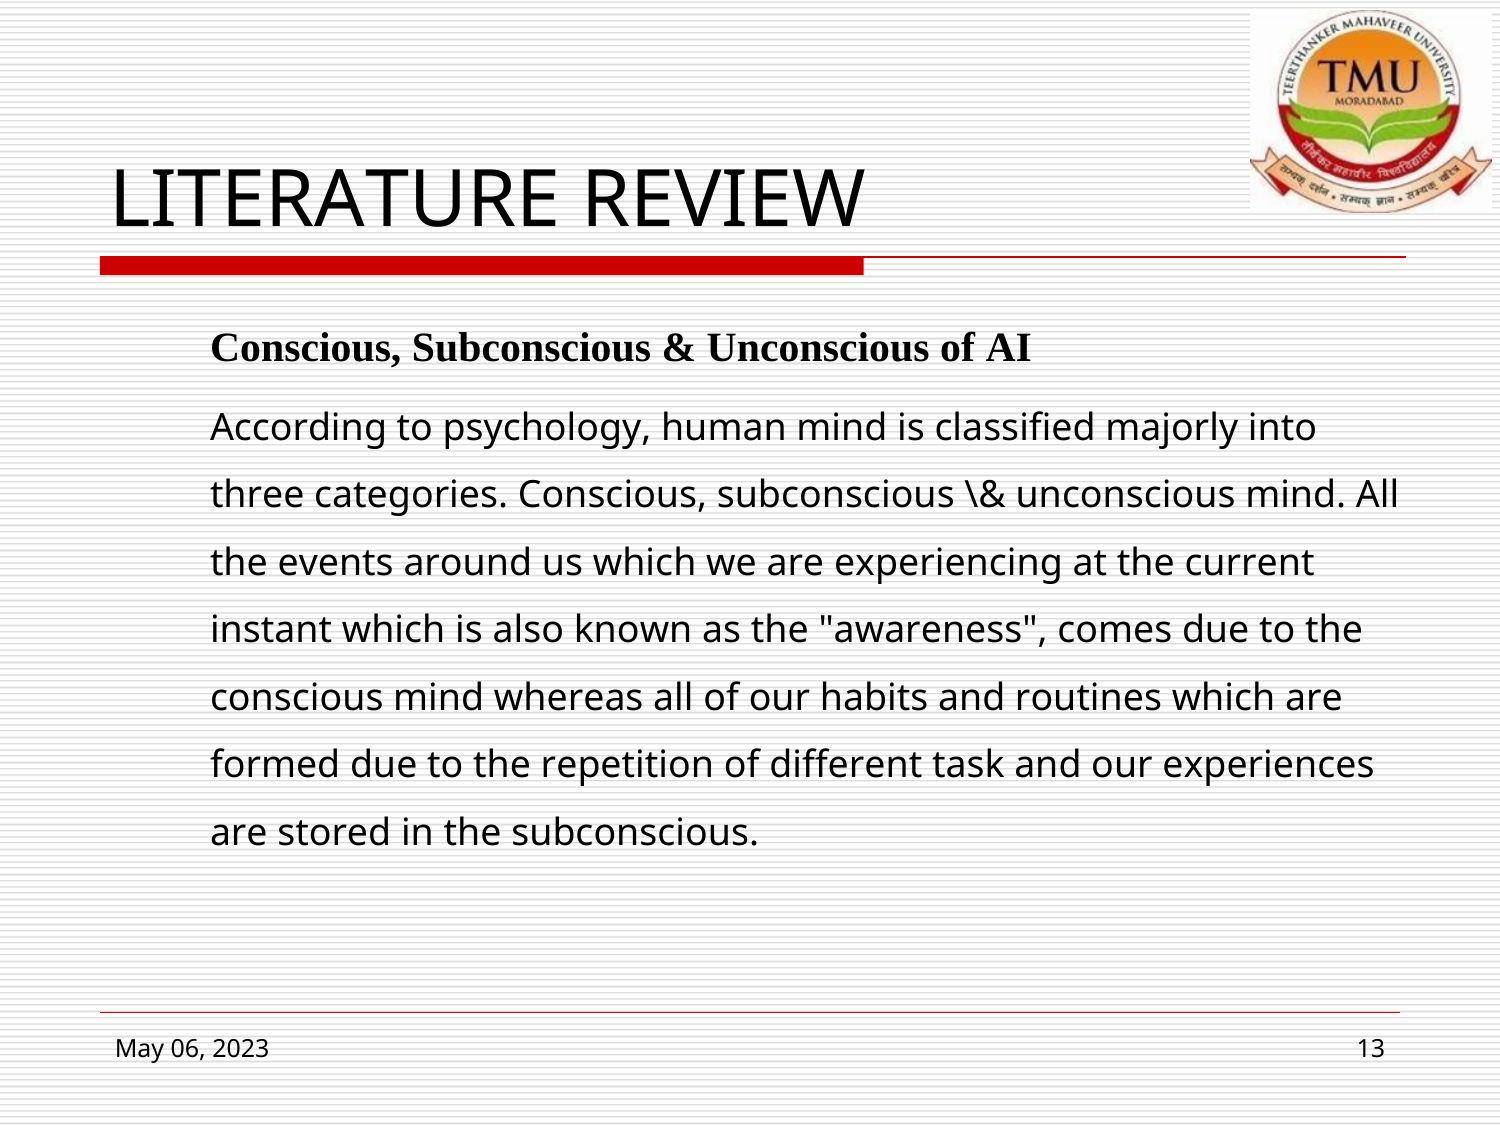

# LITERATURE REVIEW
Conscious, Subconscious & Unconscious of AI
According to psychology, human mind is classified majorly into three categories. Conscious, subconscious \& unconscious mind. All the events around us which we are experiencing at the current instant which is also known as the "awareness", comes due to the conscious mind whereas all of our habits and routines which are formed due to the repetition of different task and our experiences are stored in the subconscious.
May 06, 2023